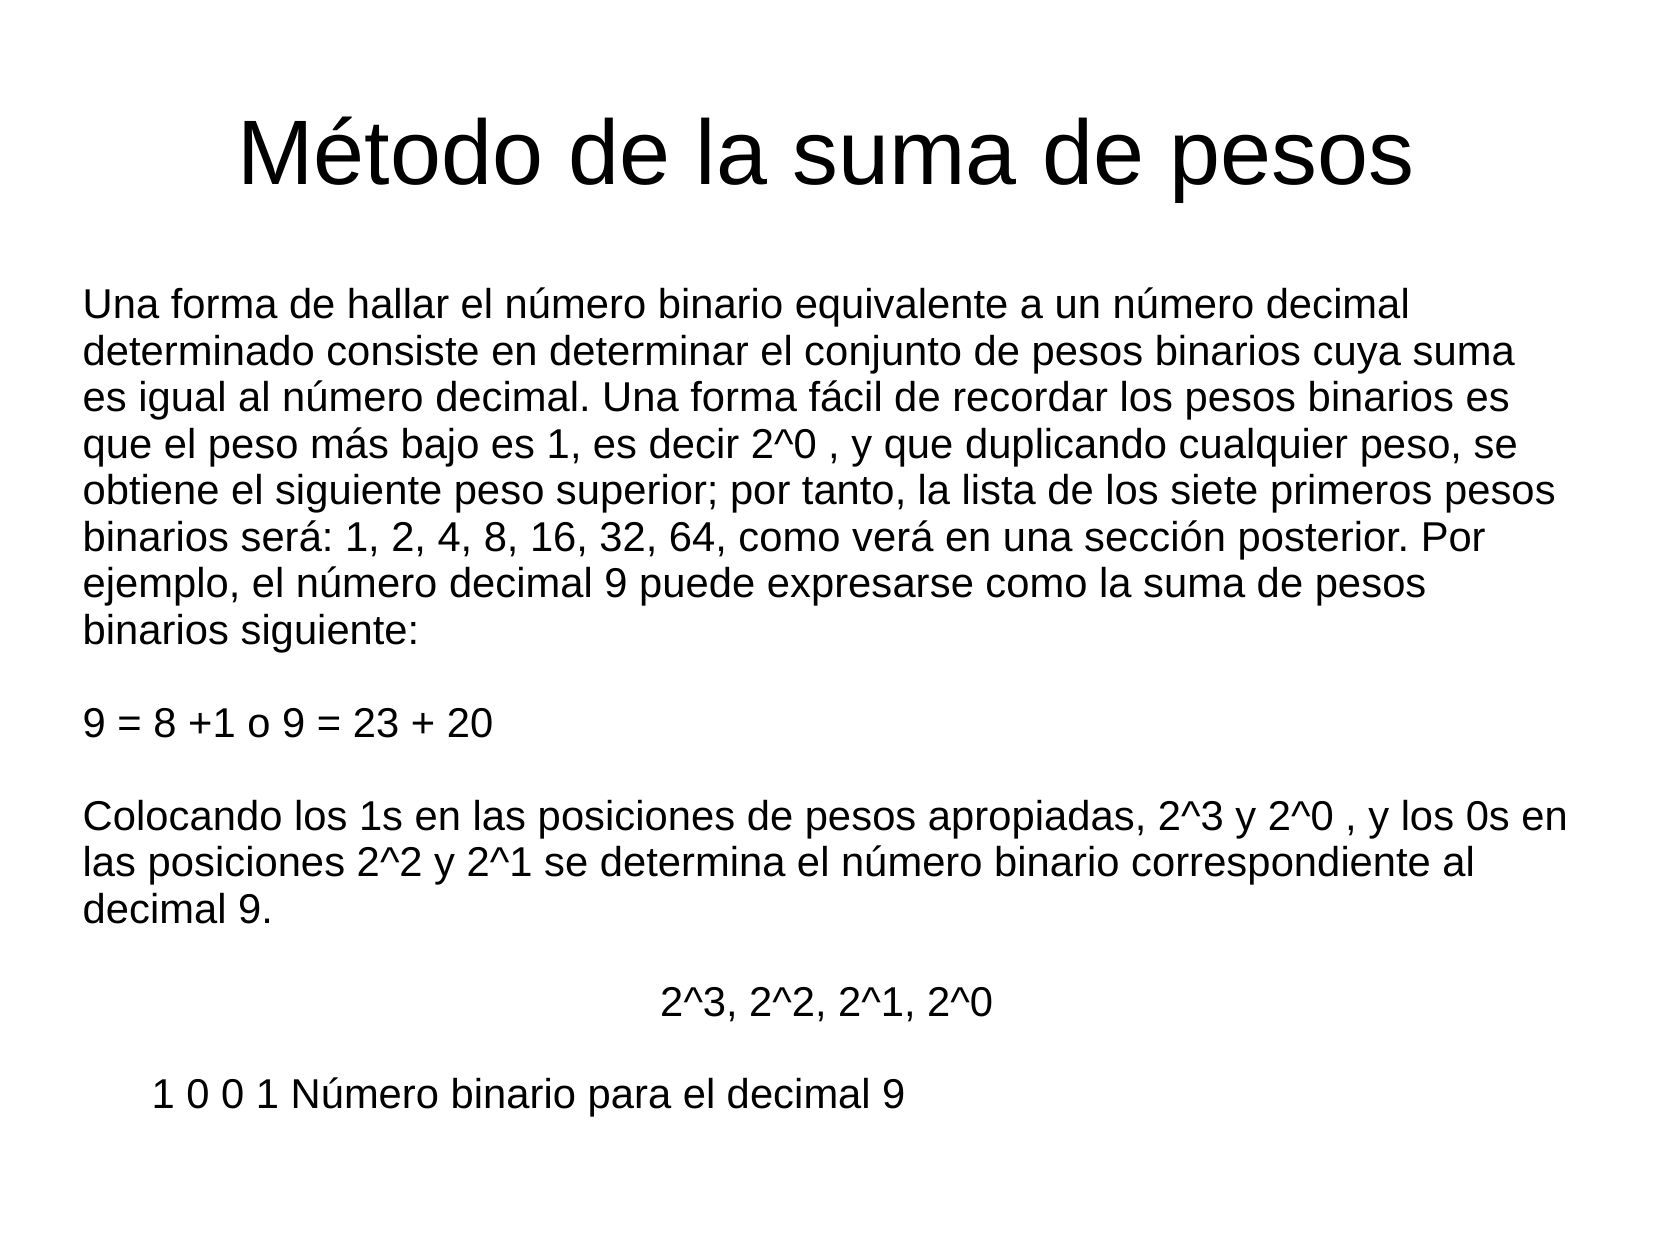

# Método de la suma de pesos
Una forma de hallar el número binario equivalente a un número decimal determinado consiste en determinar el conjunto de pesos binarios cuya suma es igual al número decimal. Una forma fácil de recordar los pesos binarios es que el peso más bajo es 1, es decir 2^0 , y que duplicando cualquier peso, se obtiene el siguiente peso superior; por tanto, la lista de los siete primeros pesos binarios será: 1, 2, 4, 8, 16, 32, 64, como verá en una sección posterior. Por ejemplo, el número decimal 9 puede expresarse como la suma de pesos binarios siguiente:
9 = 8 +1 o 9 = 23 + 20
Colocando los 1s en las posiciones de pesos apropiadas, 2^3 y 2^0 , y los 0s en las posiciones 2^2 y 2^1 se determina el número binario correspondiente al decimal 9.
2^3, 2^2, 2^1, 2^0
 1 0 0 1 Número binario para el decimal 9